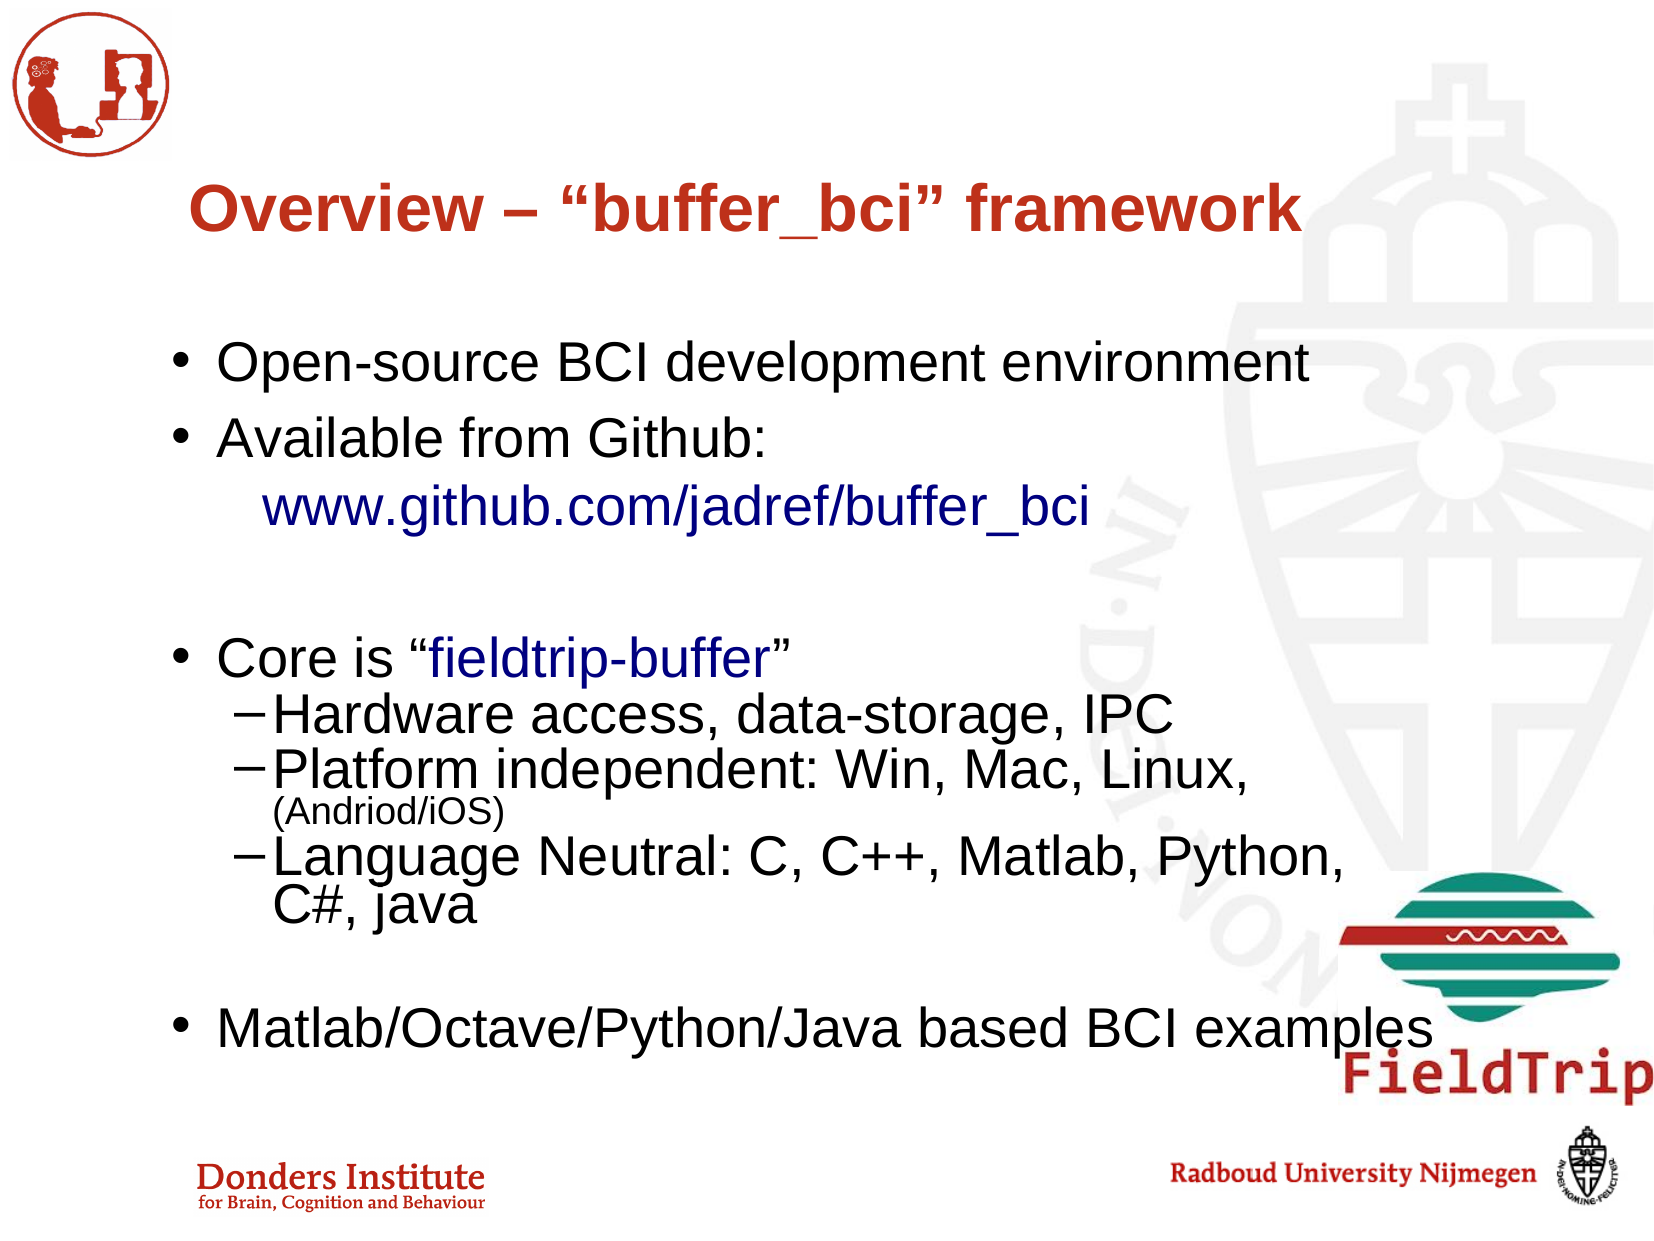

# Overview – “buffer_bci” framework
Open-source BCI development environment
Available from Github: www.github.com/jadref/buffer_bci
Core is “fieldtrip-buffer”
Hardware access, data-storage, IPC
Platform independent: Win, Mac, Linux, (Andriod/iOS)
Language Neutral: C, C++, Matlab, Python, C#, java
Matlab/Octave/Python/Java based BCI examples